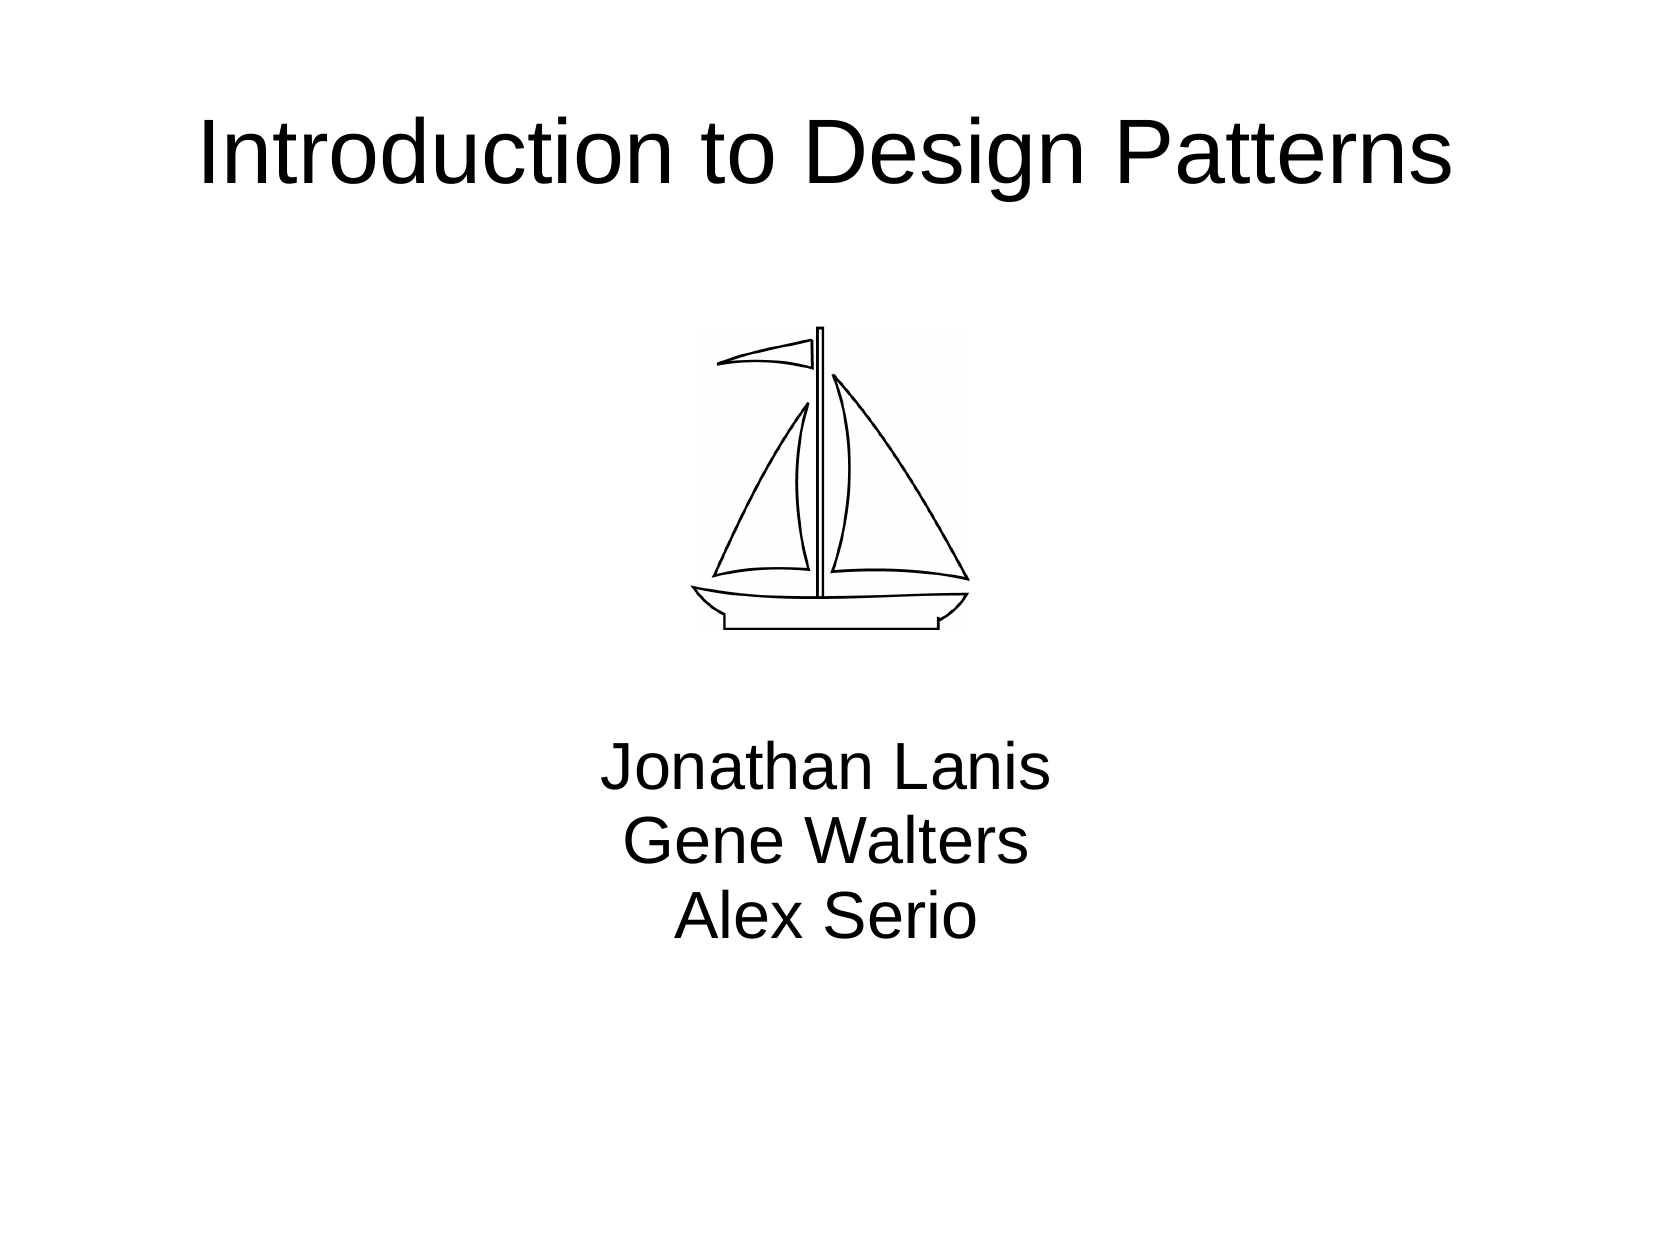

Introduction to Design Patterns
Jonathan Lanis
Gene Walters
Alex Serio